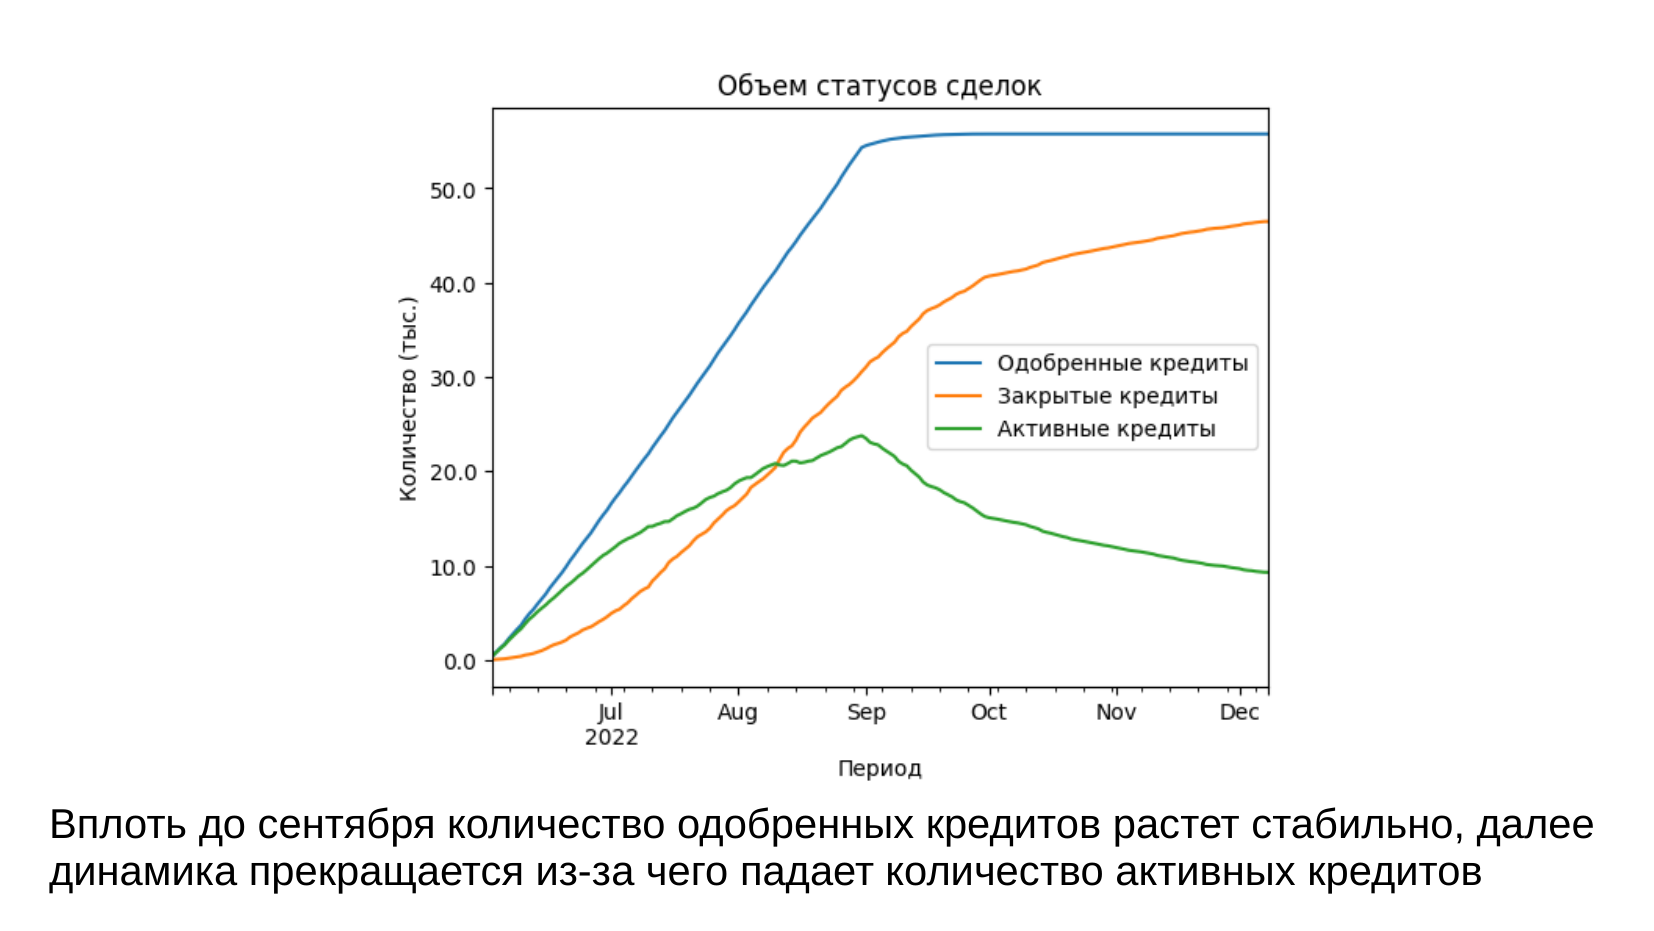

Вплоть до сентября количество одобренных кредитов растет стабильно, далее динамика прекращается из-за чего падает количество активных кредитов